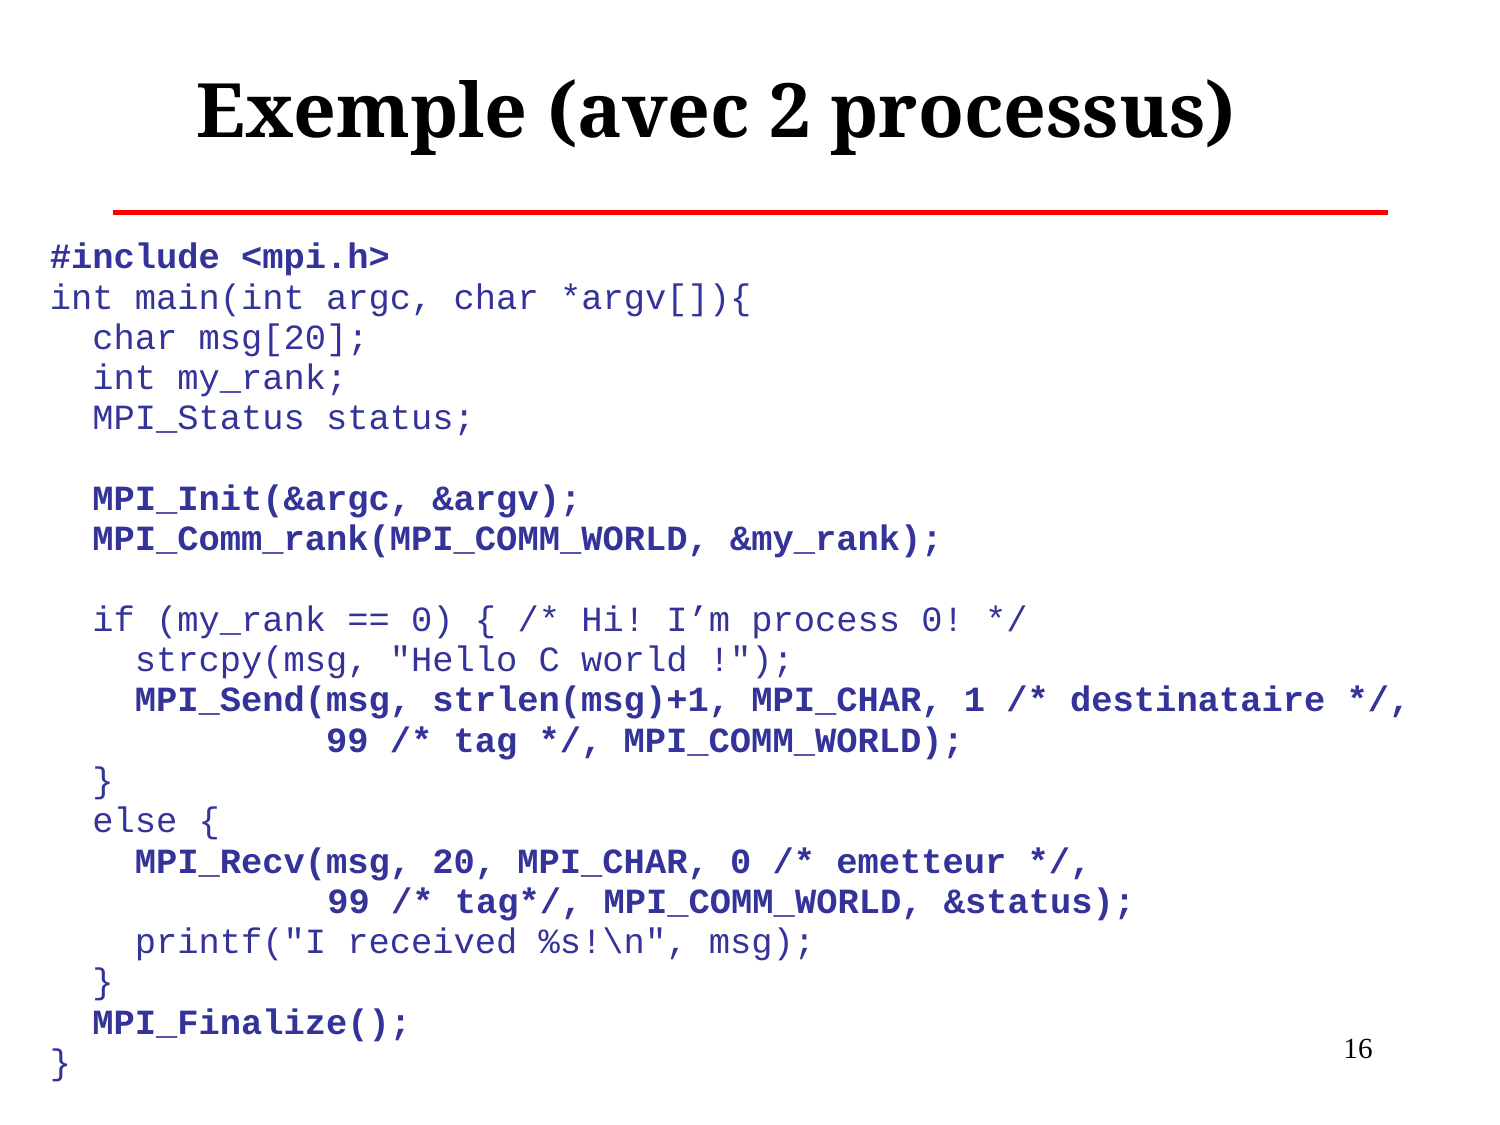

Exemple (avec 2 processus)
#include <mpi.h>
int main(int argc, char *argv[]){
 char msg[20];
 int my_rank;
 MPI_Status status;
 MPI_Init(&argc, &argv);
 MPI_Comm_rank(MPI_COMM_WORLD, &my_rank);
 if (my_rank == 0) { /* Hi! I’m process 0! */
 strcpy(msg, "Hello C world !");
 MPI_Send(msg, strlen(msg)+1, MPI_CHAR, 1 /* destinataire */,
 99 /* tag */, MPI_COMM_WORLD);
 }
 else {
 MPI_Recv(msg, 20, MPI_CHAR, 0 /* emetteur */,
	 99 /* tag*/, MPI_COMM_WORLD, &status);
 printf("I received %s!\n", msg);
 }
 MPI_Finalize();
}
16